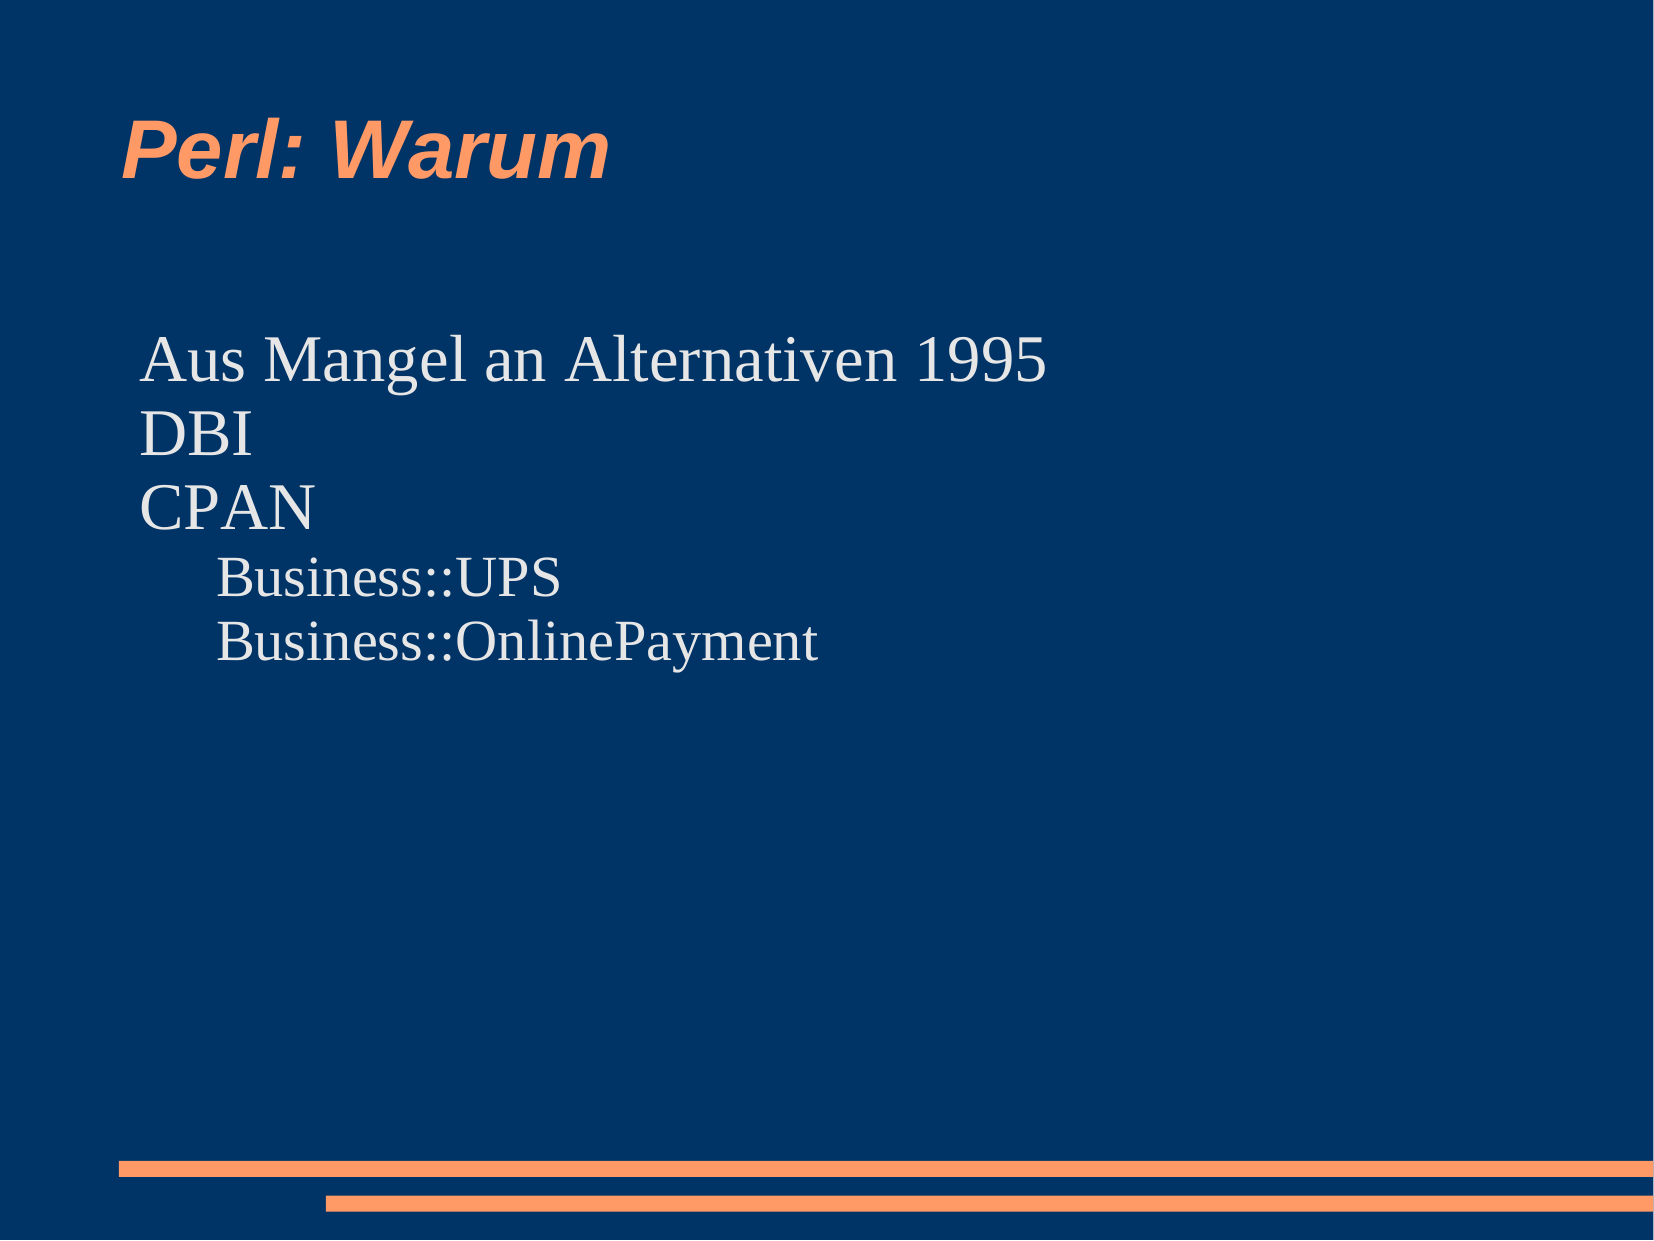

# Perl: Warum
Aus Mangel an Alternativen 1995
DBI
CPAN
Business::UPS
Business::OnlinePayment